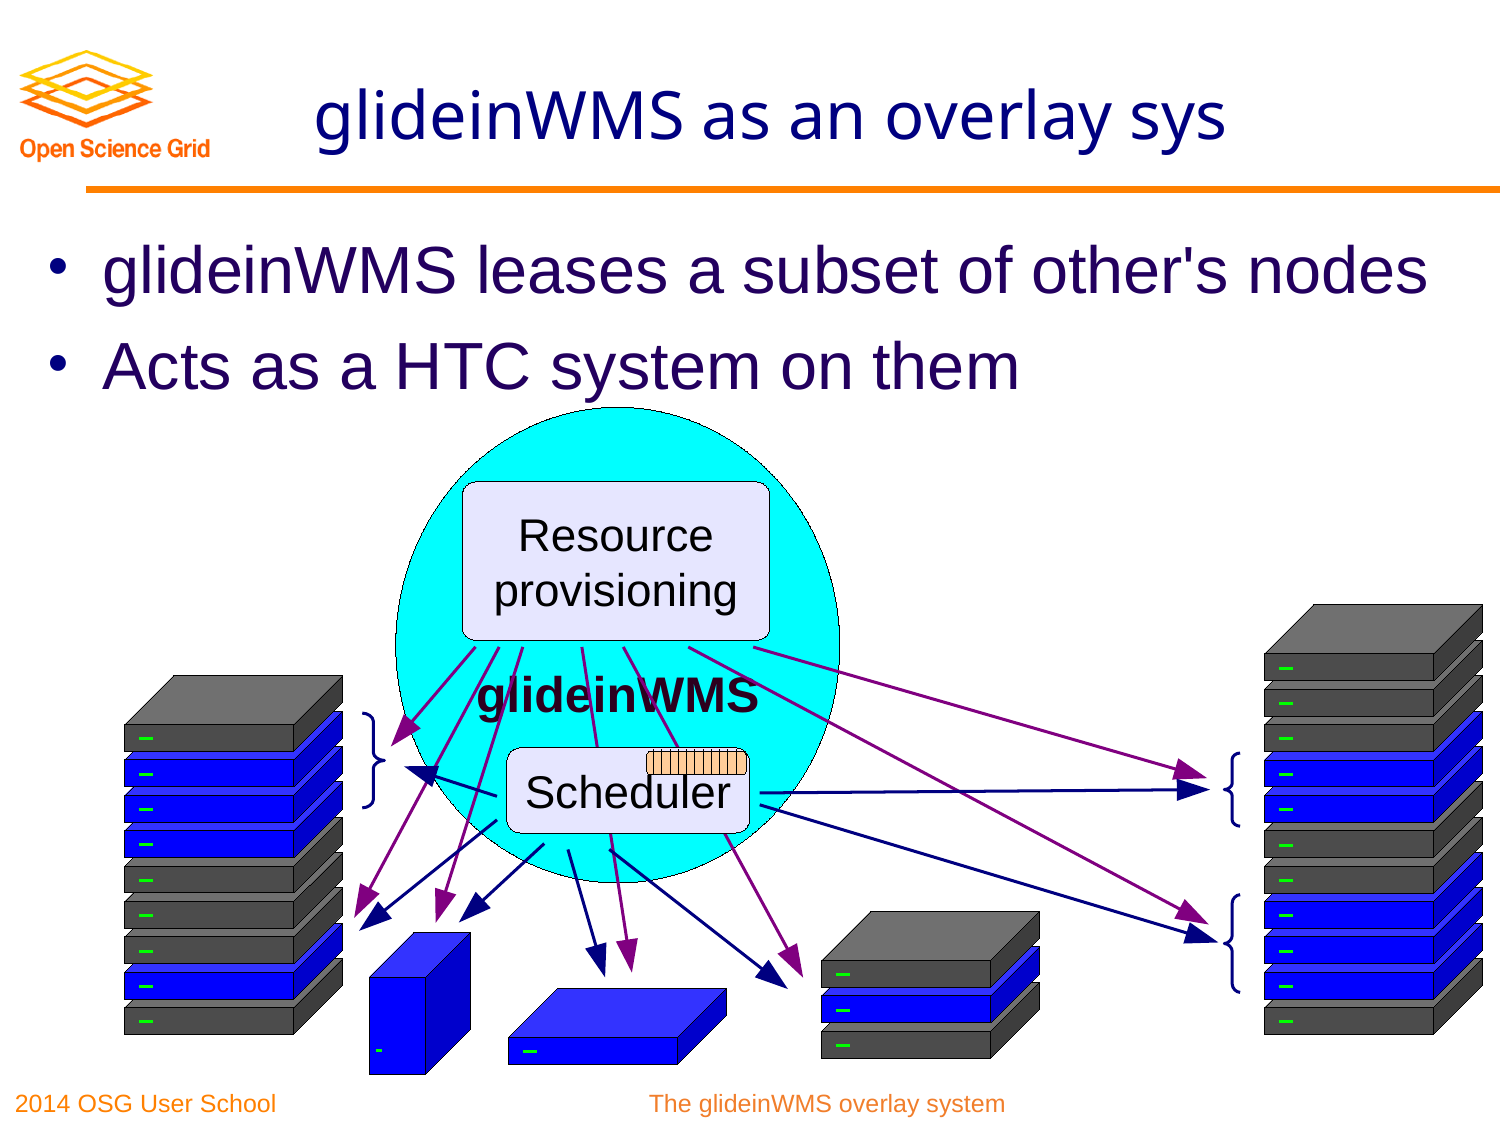

# glideinWMS as an overlay sys
glideinWMS leases a subset of other's nodes
Acts as a HTC system on them
glideinWMS
Resource
provisioning
Scheduler